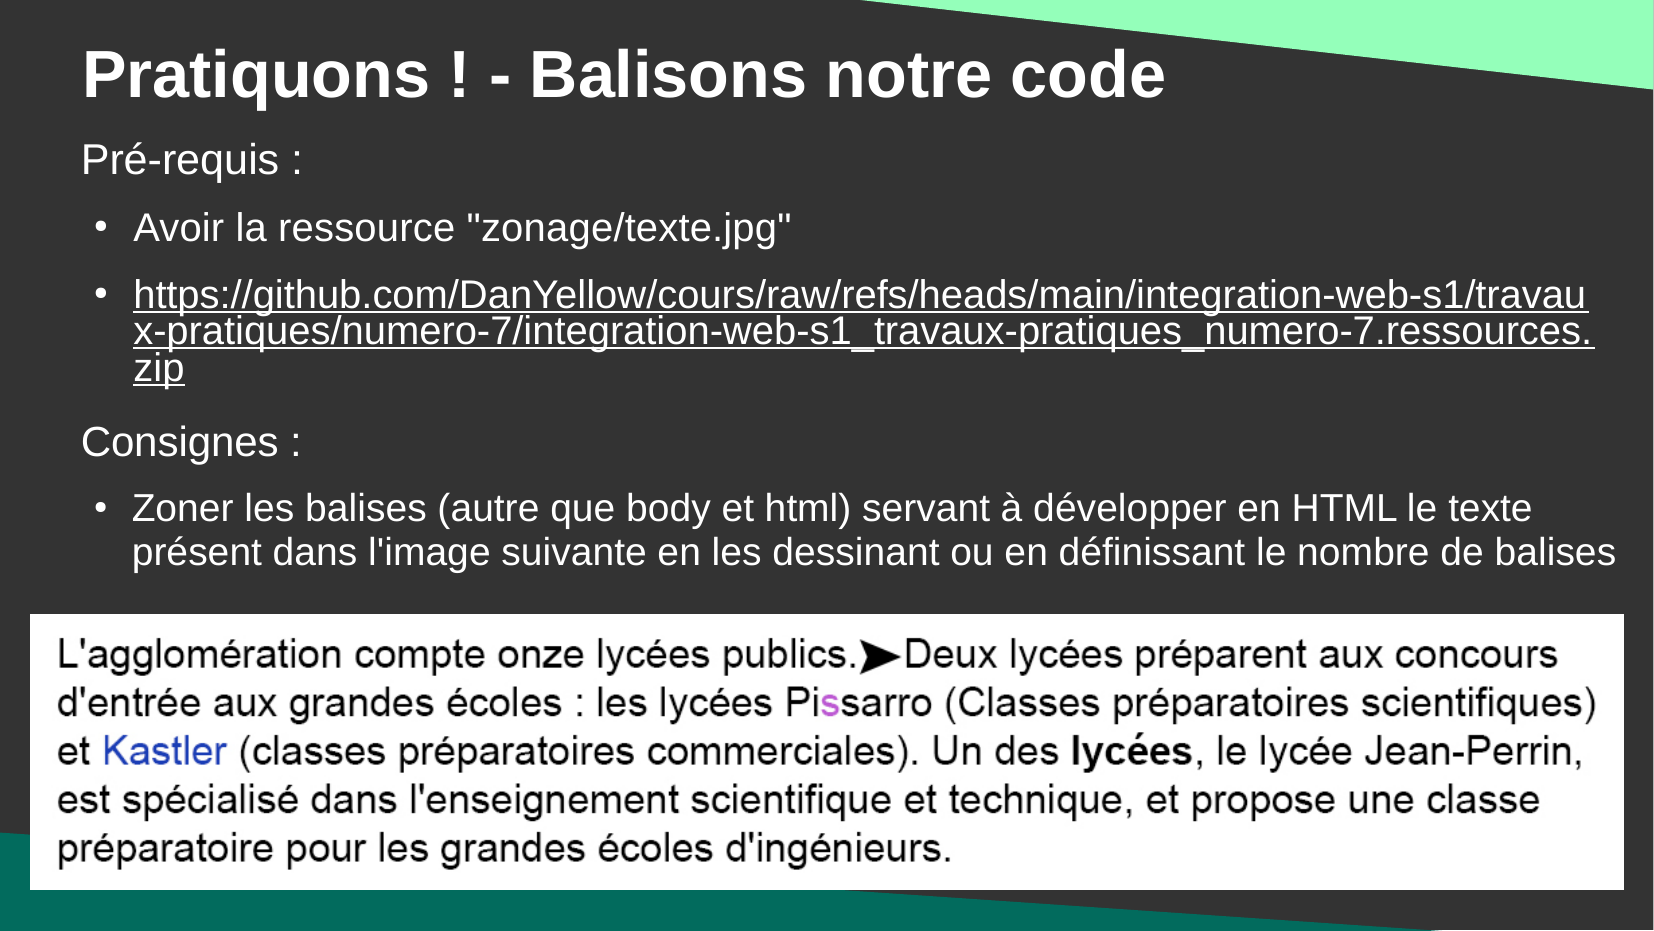

# Pratiquons ! - Balisons notre code
Pré-requis :
Avoir la ressource "zonage/texte.jpg"
https://github.com/DanYellow/cours/raw/refs/heads/main/integration-web-s1/travaux-pratiques/numero-7/integration-web-s1_travaux-pratiques_numero-7.ressources.zip
Consignes :
Zoner les balises (autre que body et html) servant à développer en HTML le texte présent dans l'image suivante en les dessinant ou en définissant le nombre de balises